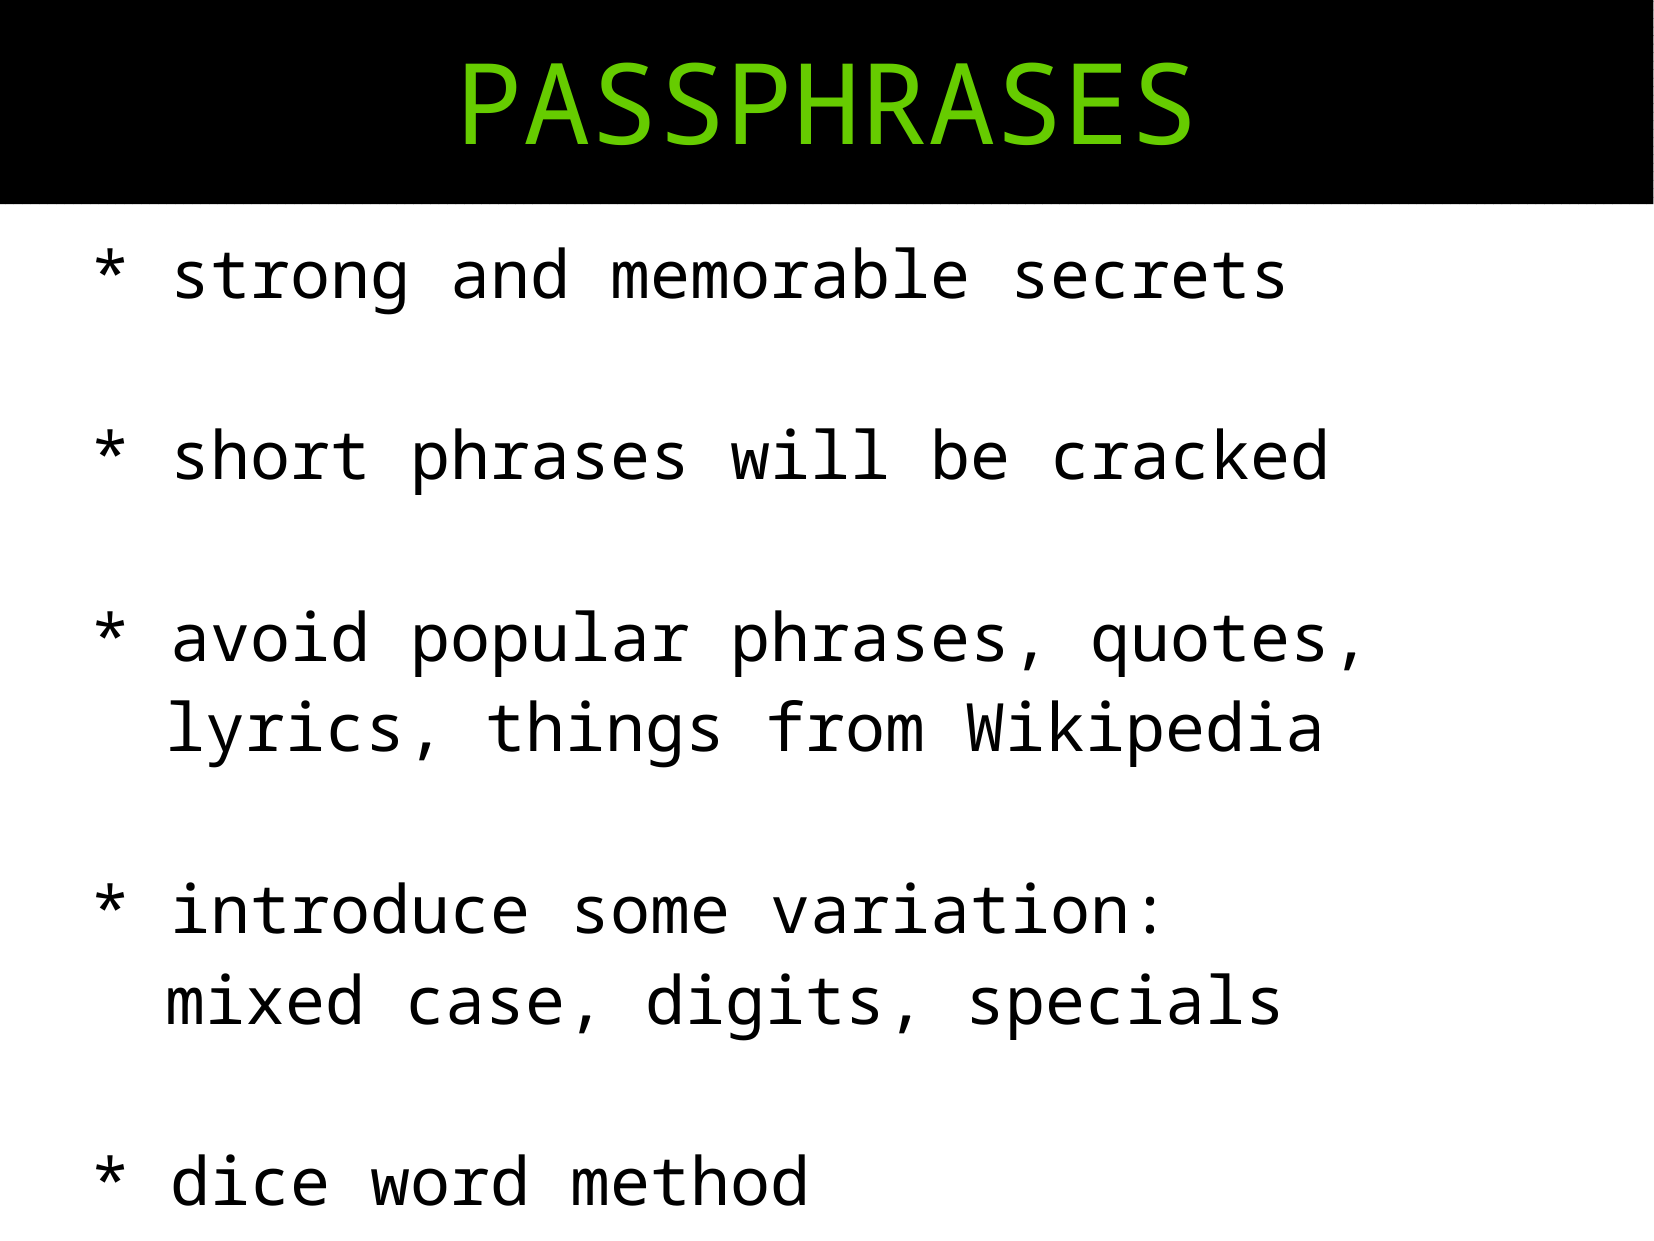

# PASSPHRASES
* strong and memorable secrets
* short phrases will be cracked
* avoid popular phrases, quotes,
	lyrics, things from Wikipedia
* introduce some variation:
	mixed case, digits, specials
* dice word method